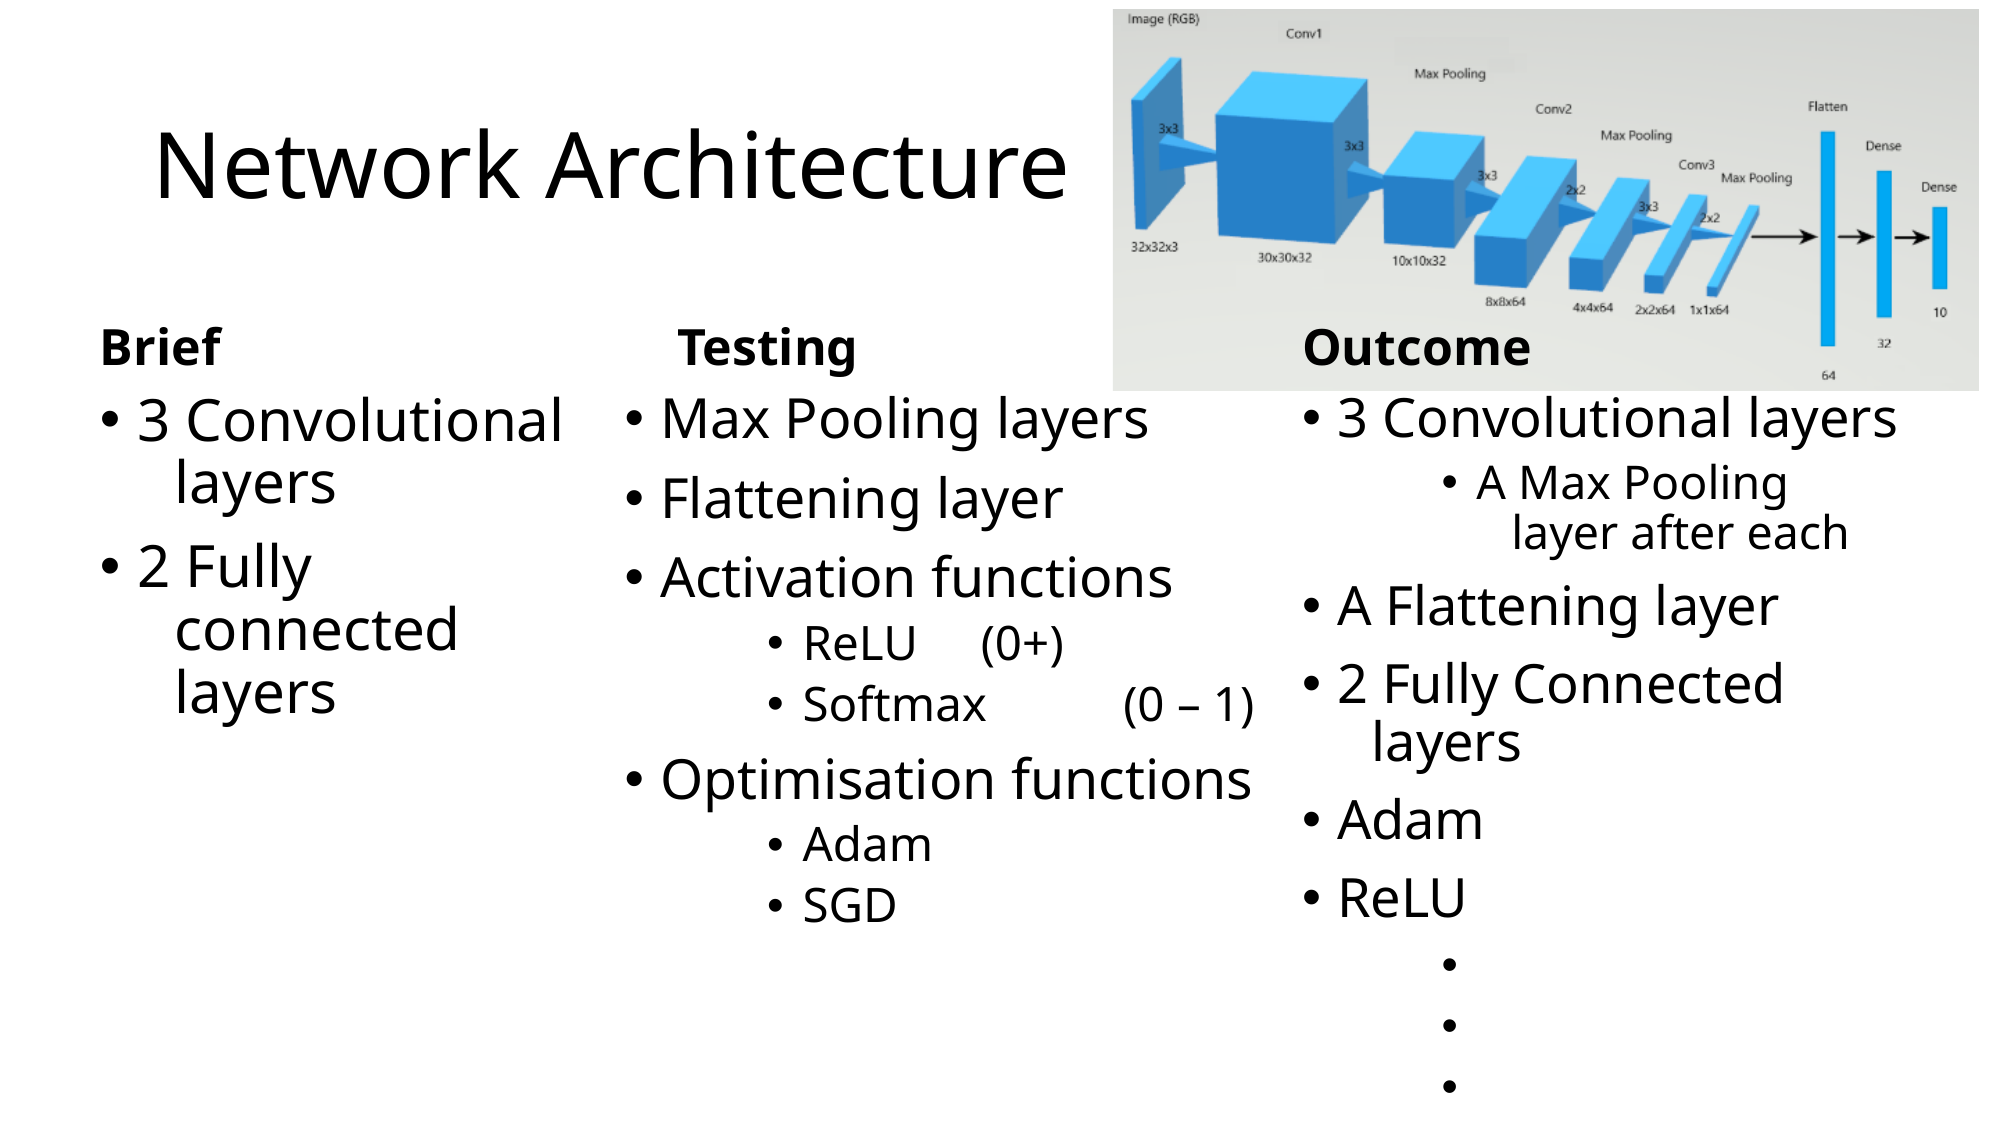

# Network Architecture
Brief
Testing
Outcome
3 Convolutional layers
2 Fully connected layers
Max Pooling layers
Flattening layer
Activation functions
ReLU 		(0+)
Softmax		(0 – 1)
Optimisation functions
Adam
SGD
3 Convolutional layers
A Max Pooling layer after each
A Flattening layer
2 Fully Connected layers
Adam
ReLU